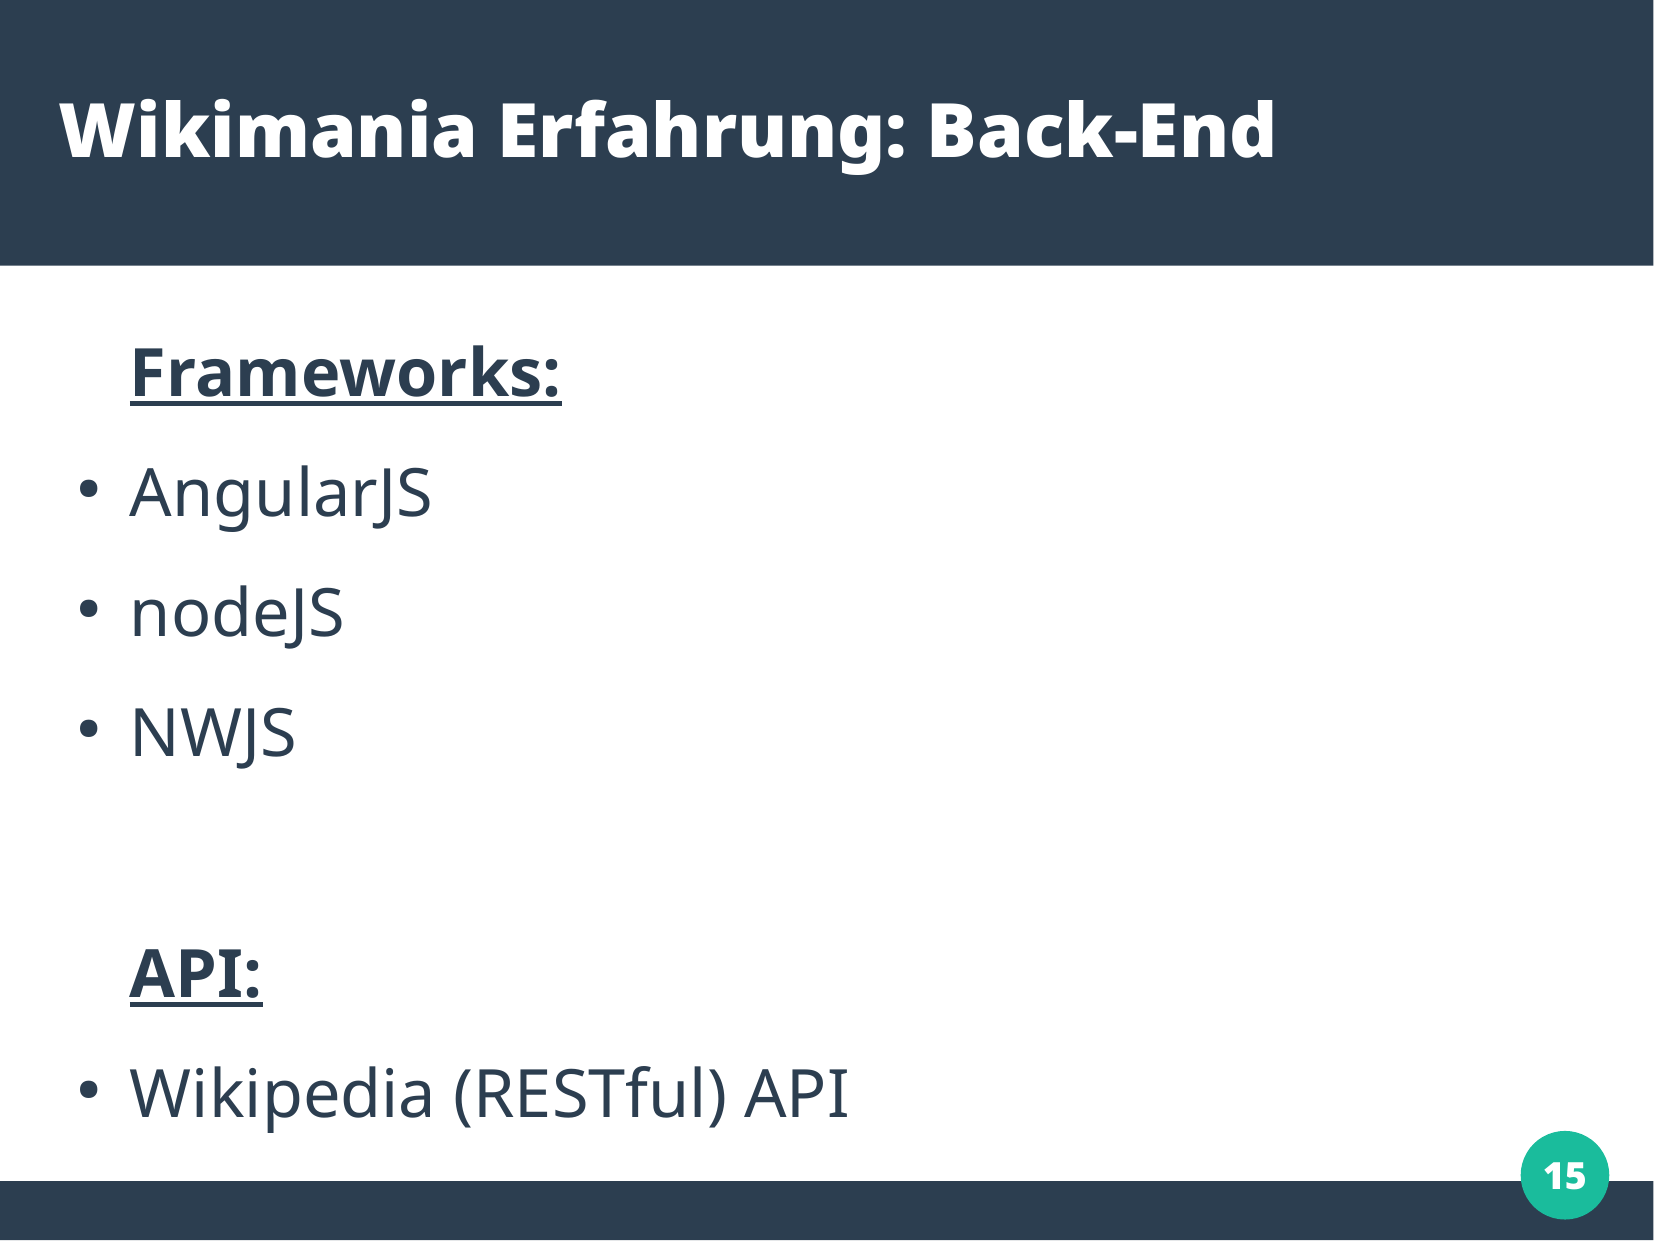

# Wikimania Erfahrung: Back-End
Frameworks:
AngularJS
nodeJS
NWJS
API:
Wikipedia (RESTful) API
15